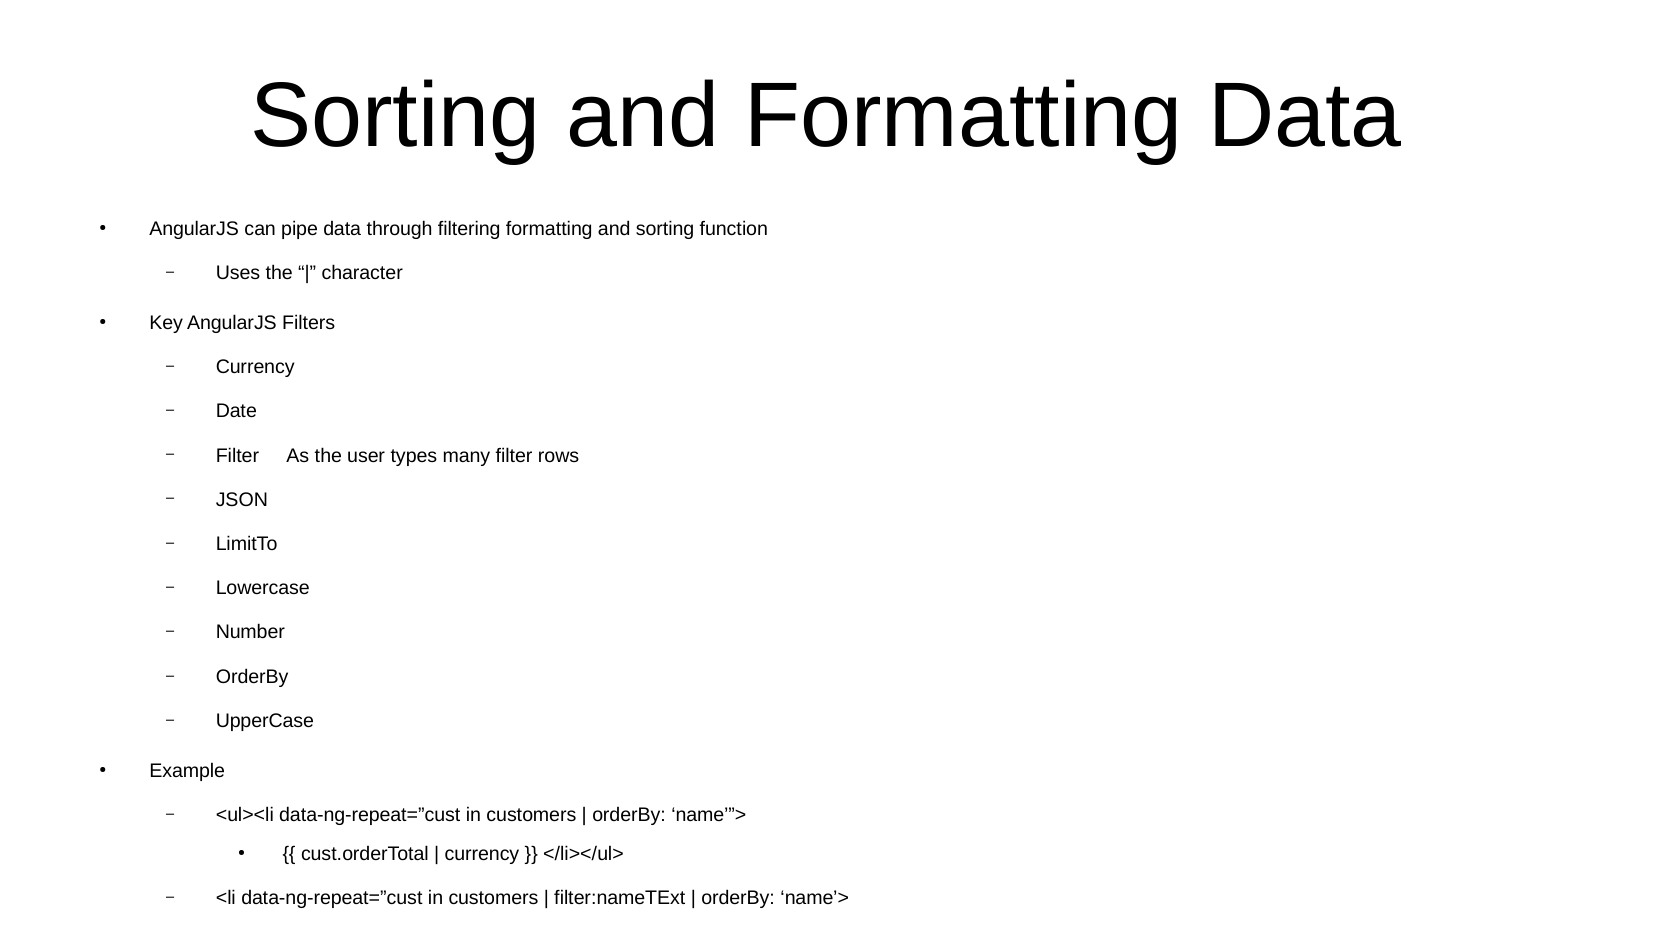

# Sorting and Formatting Data
AngularJS can pipe data through filtering formatting and sorting function
Uses the “|” character
Key AngularJS Filters
Currency
Date
Filter			As the user types many filter rows
JSON
LimitTo
Lowercase
Number
OrderBy
UpperCase
Example
<ul><li data-ng-repeat=”cust in customers | orderBy: ‘name’”>
{{ cust.orderTotal | currency }} </li></ul>
<li data-ng-repeat=”cust in customers | filter:nameTExt | orderBy: ‘name’>